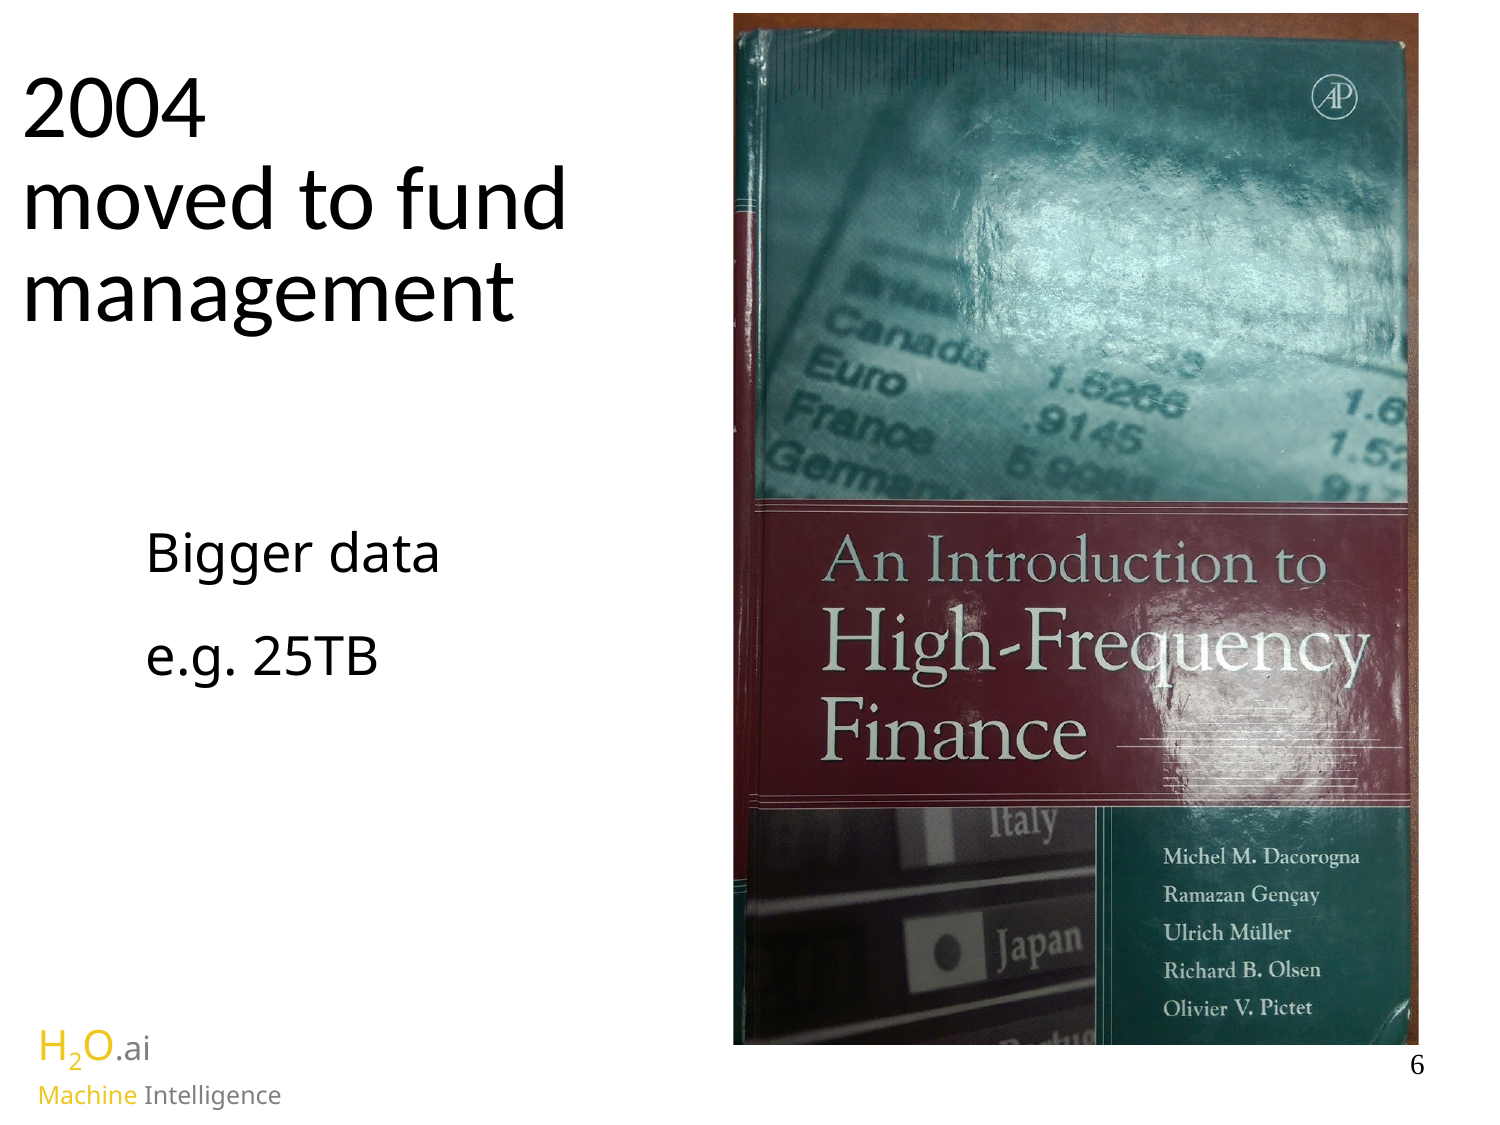

# 2004 moved to fund management
Bigger data
e.g. 25TB
6